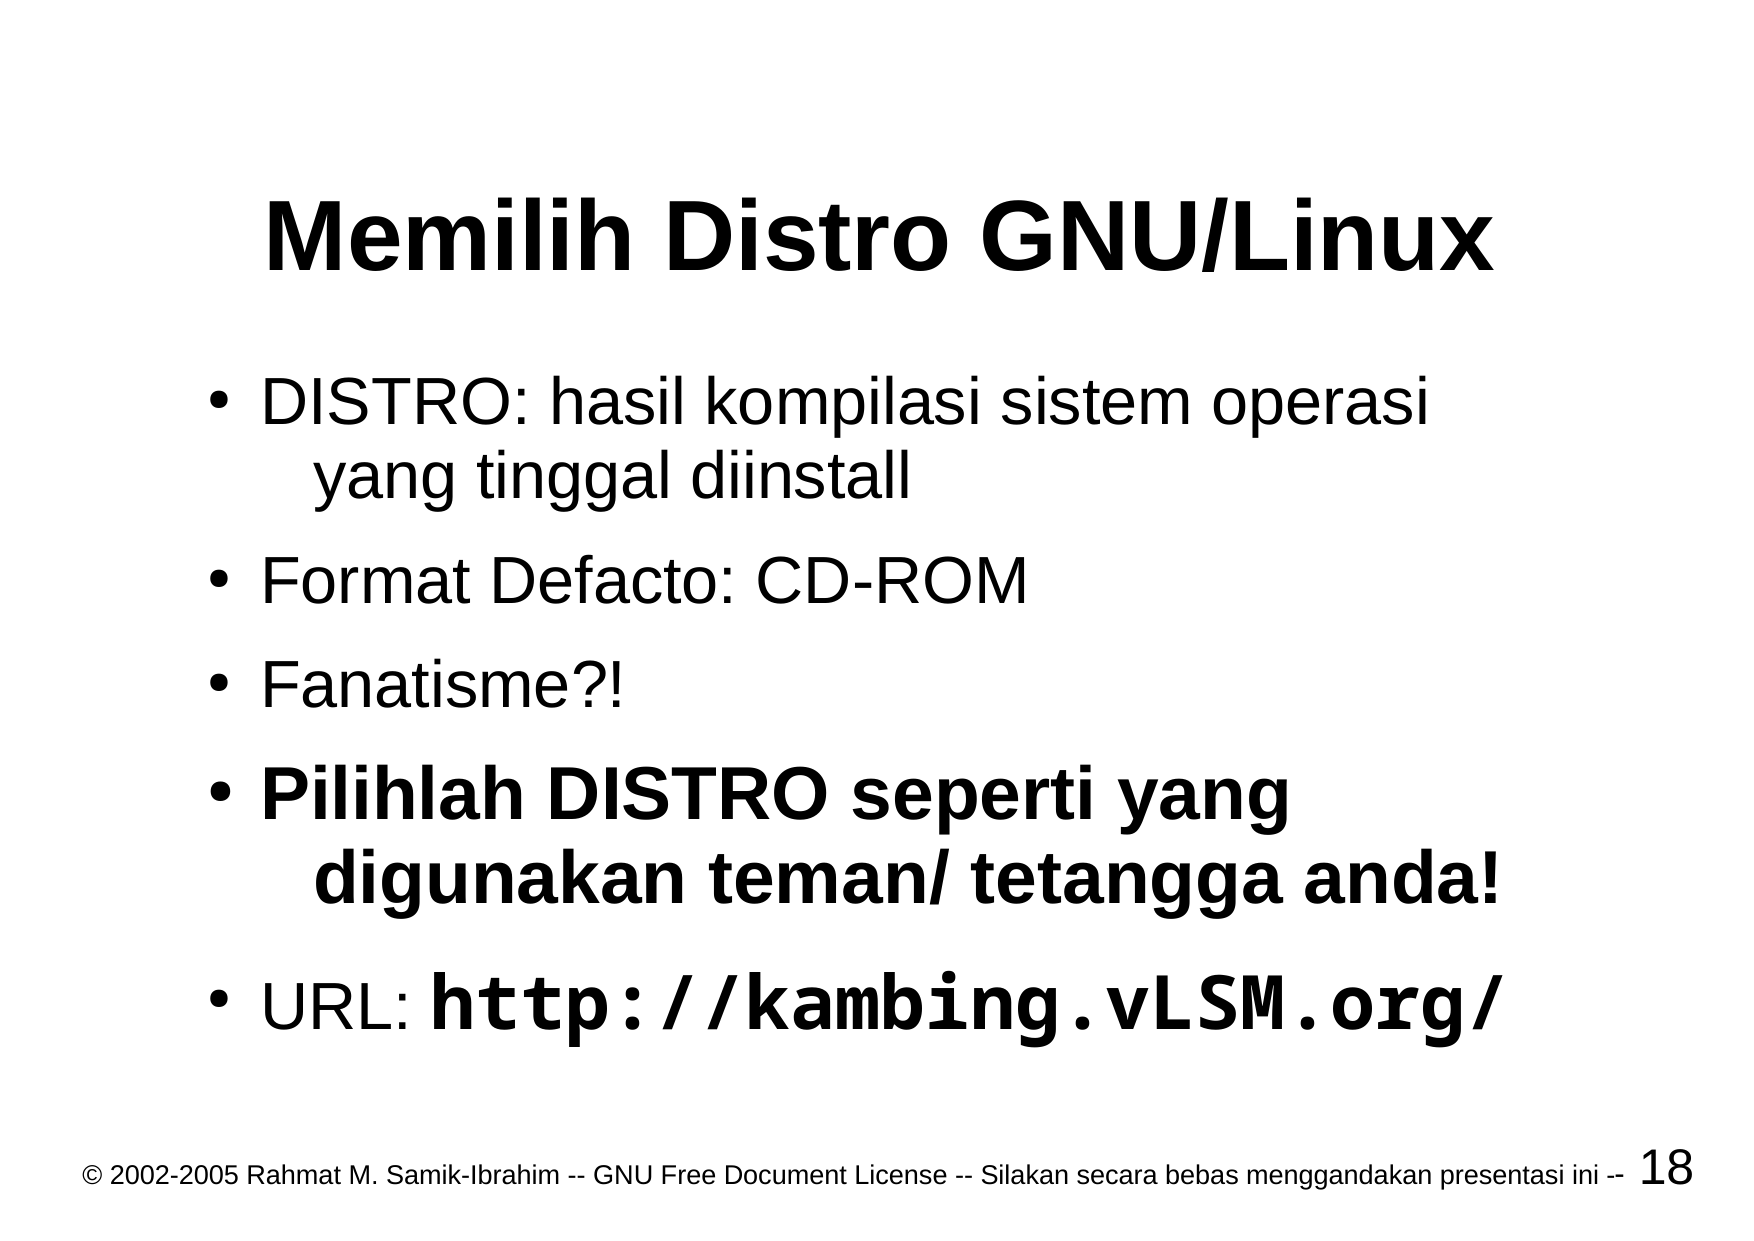

# Memilih Distro GNU/Linux
DISTRO: hasil kompilasi sistem operasi yang tinggal diinstall
Format Defacto: CD-ROM
Fanatisme?!
Pilihlah DISTRO seperti yang digunakan teman/ tetangga anda!
URL: http://kambing.vLSM.org/